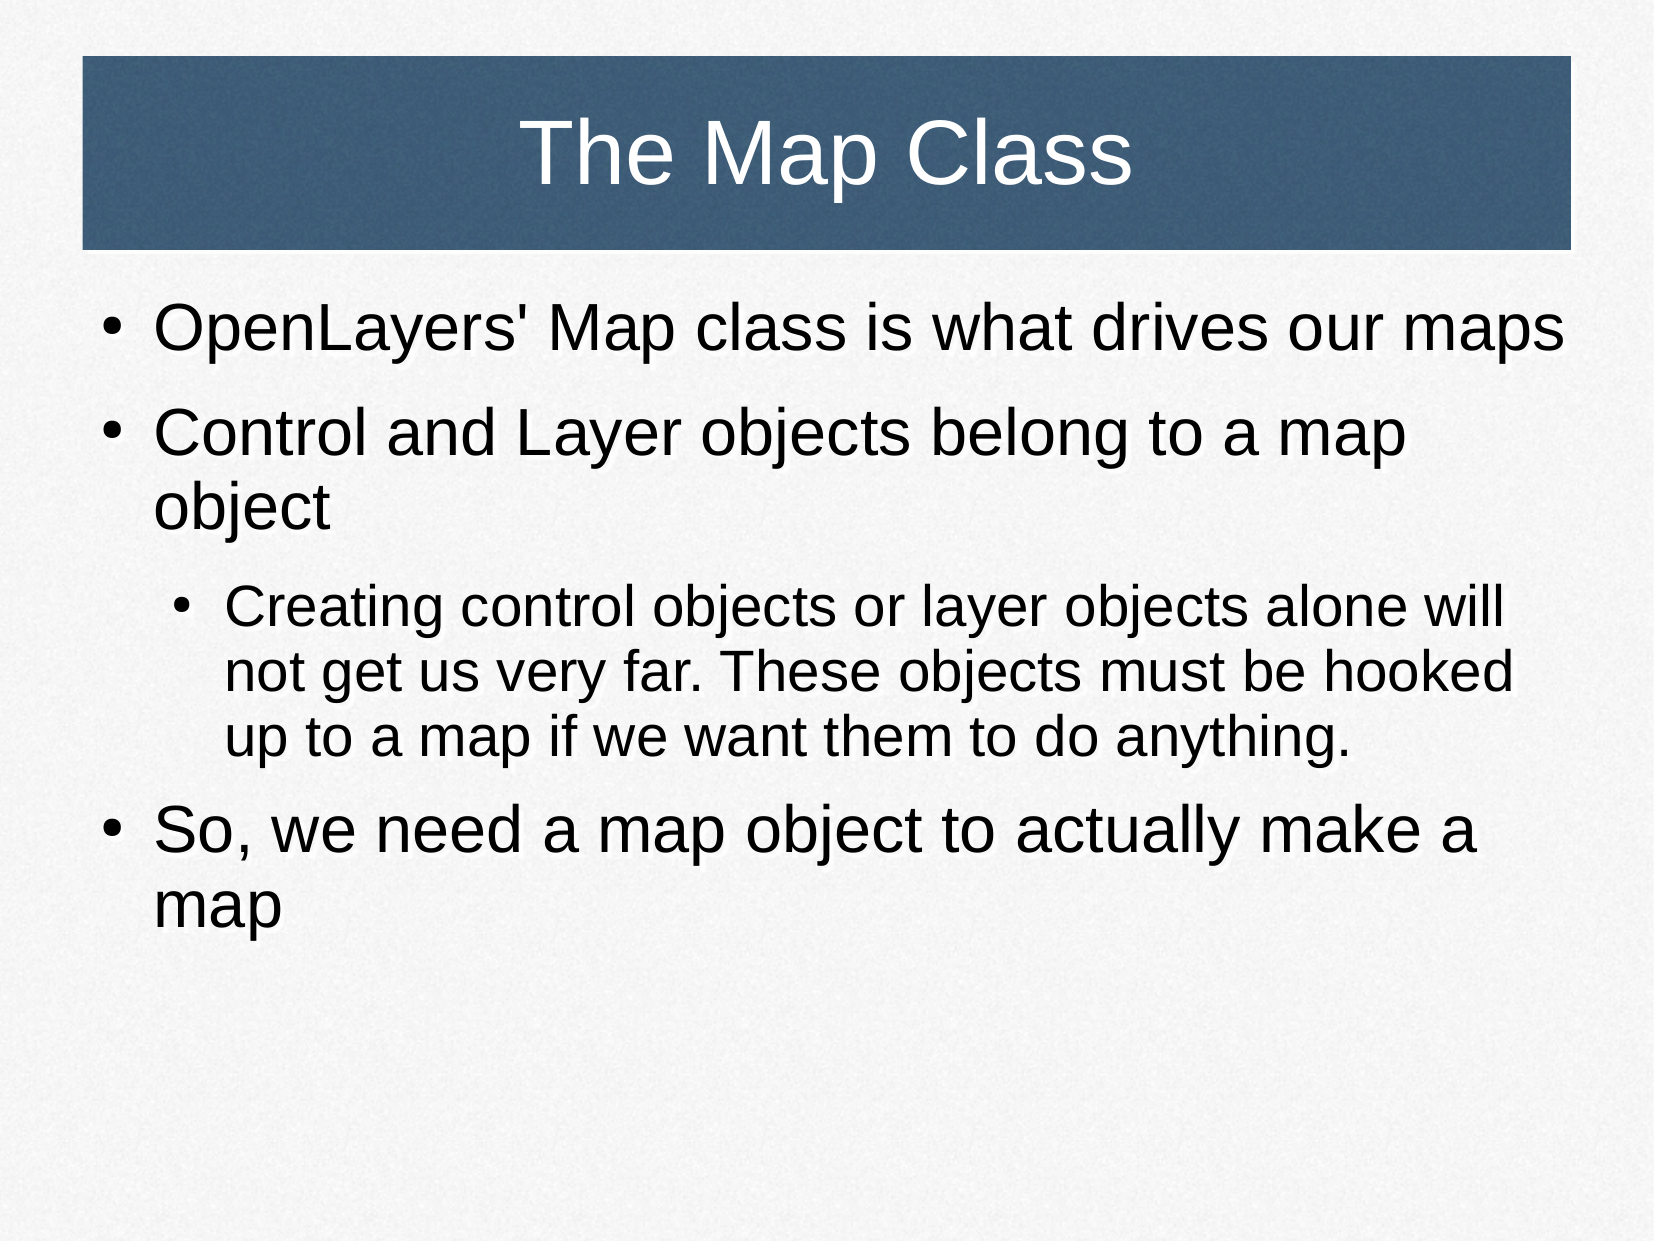

# The Map Class
OpenLayers' Map class is what drives our maps
Control and Layer objects belong to a map object
Creating control objects or layer objects alone will not get us very far. These objects must be hooked up to a map if we want them to do anything.
So, we need a map object to actually make a map